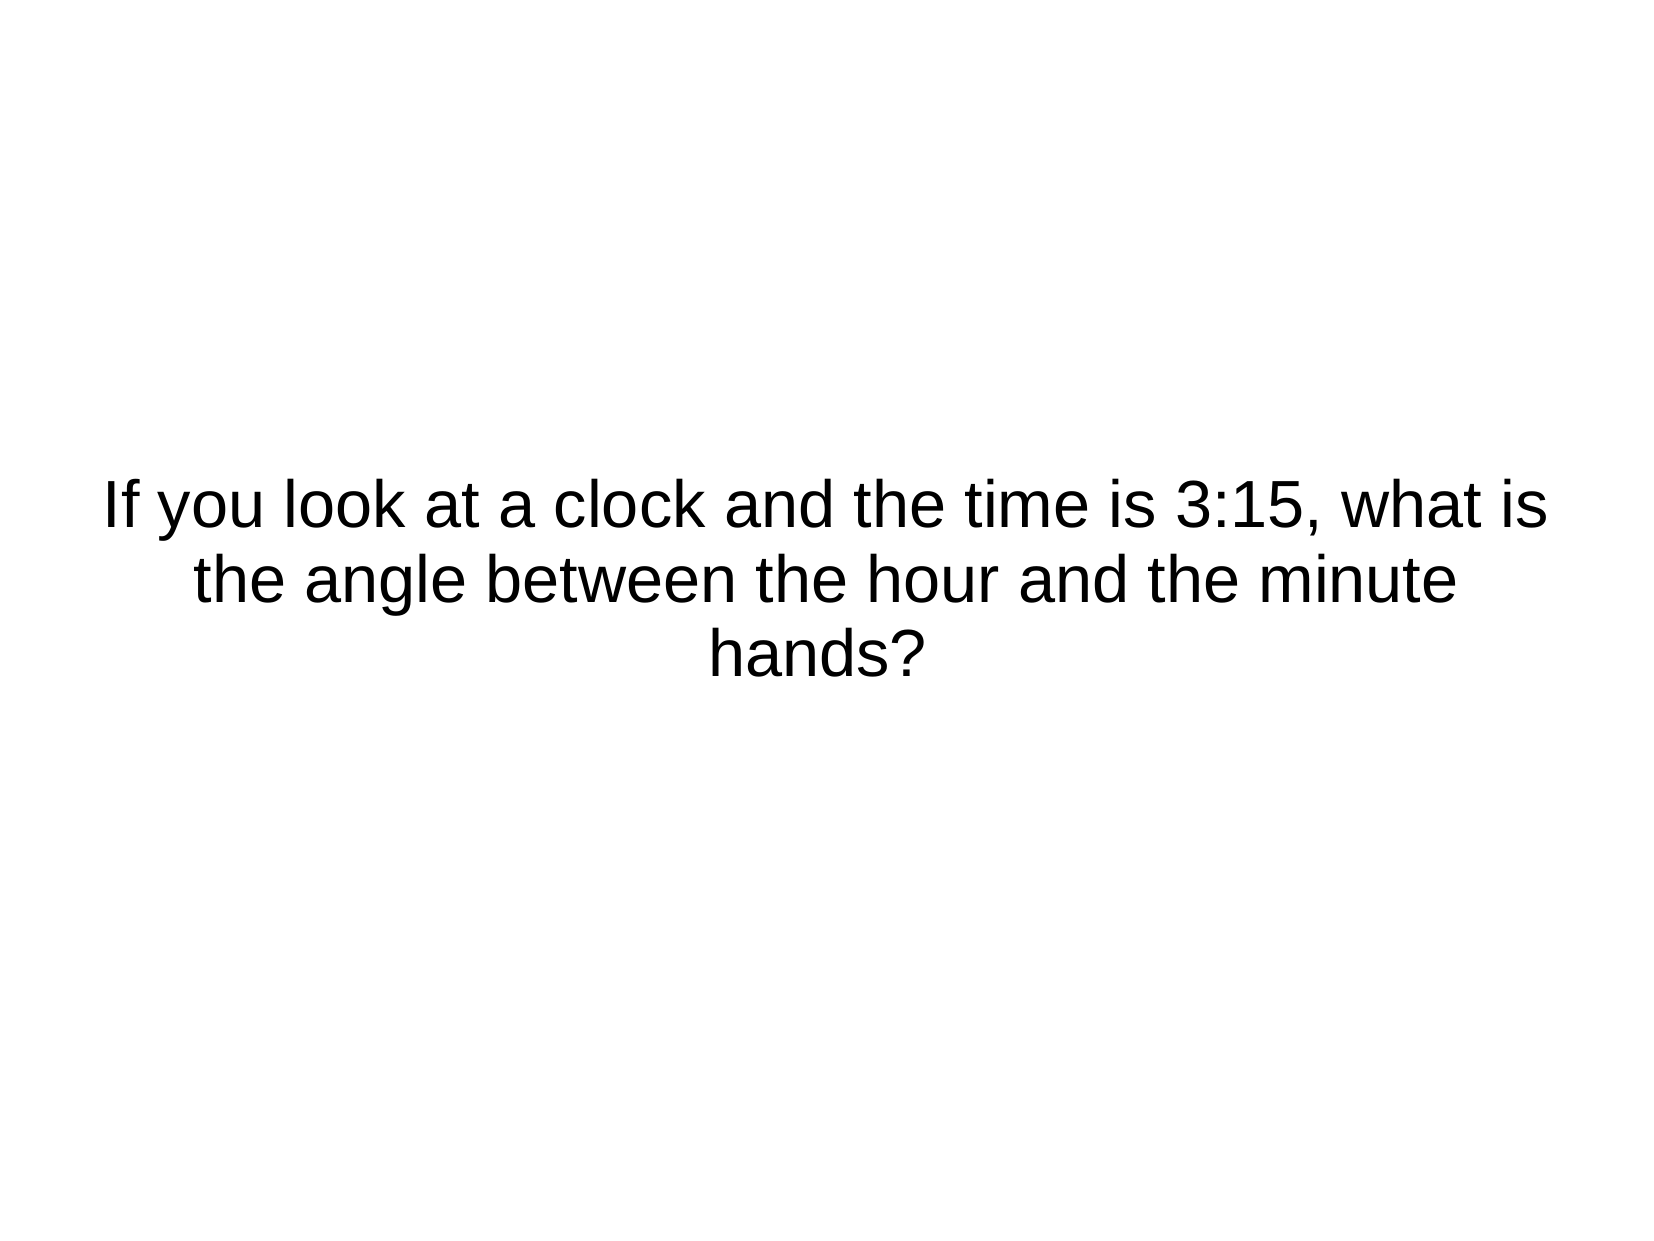

# If you look at a clock and the time is 3:15, what is the angle between the hour and the minute hands?